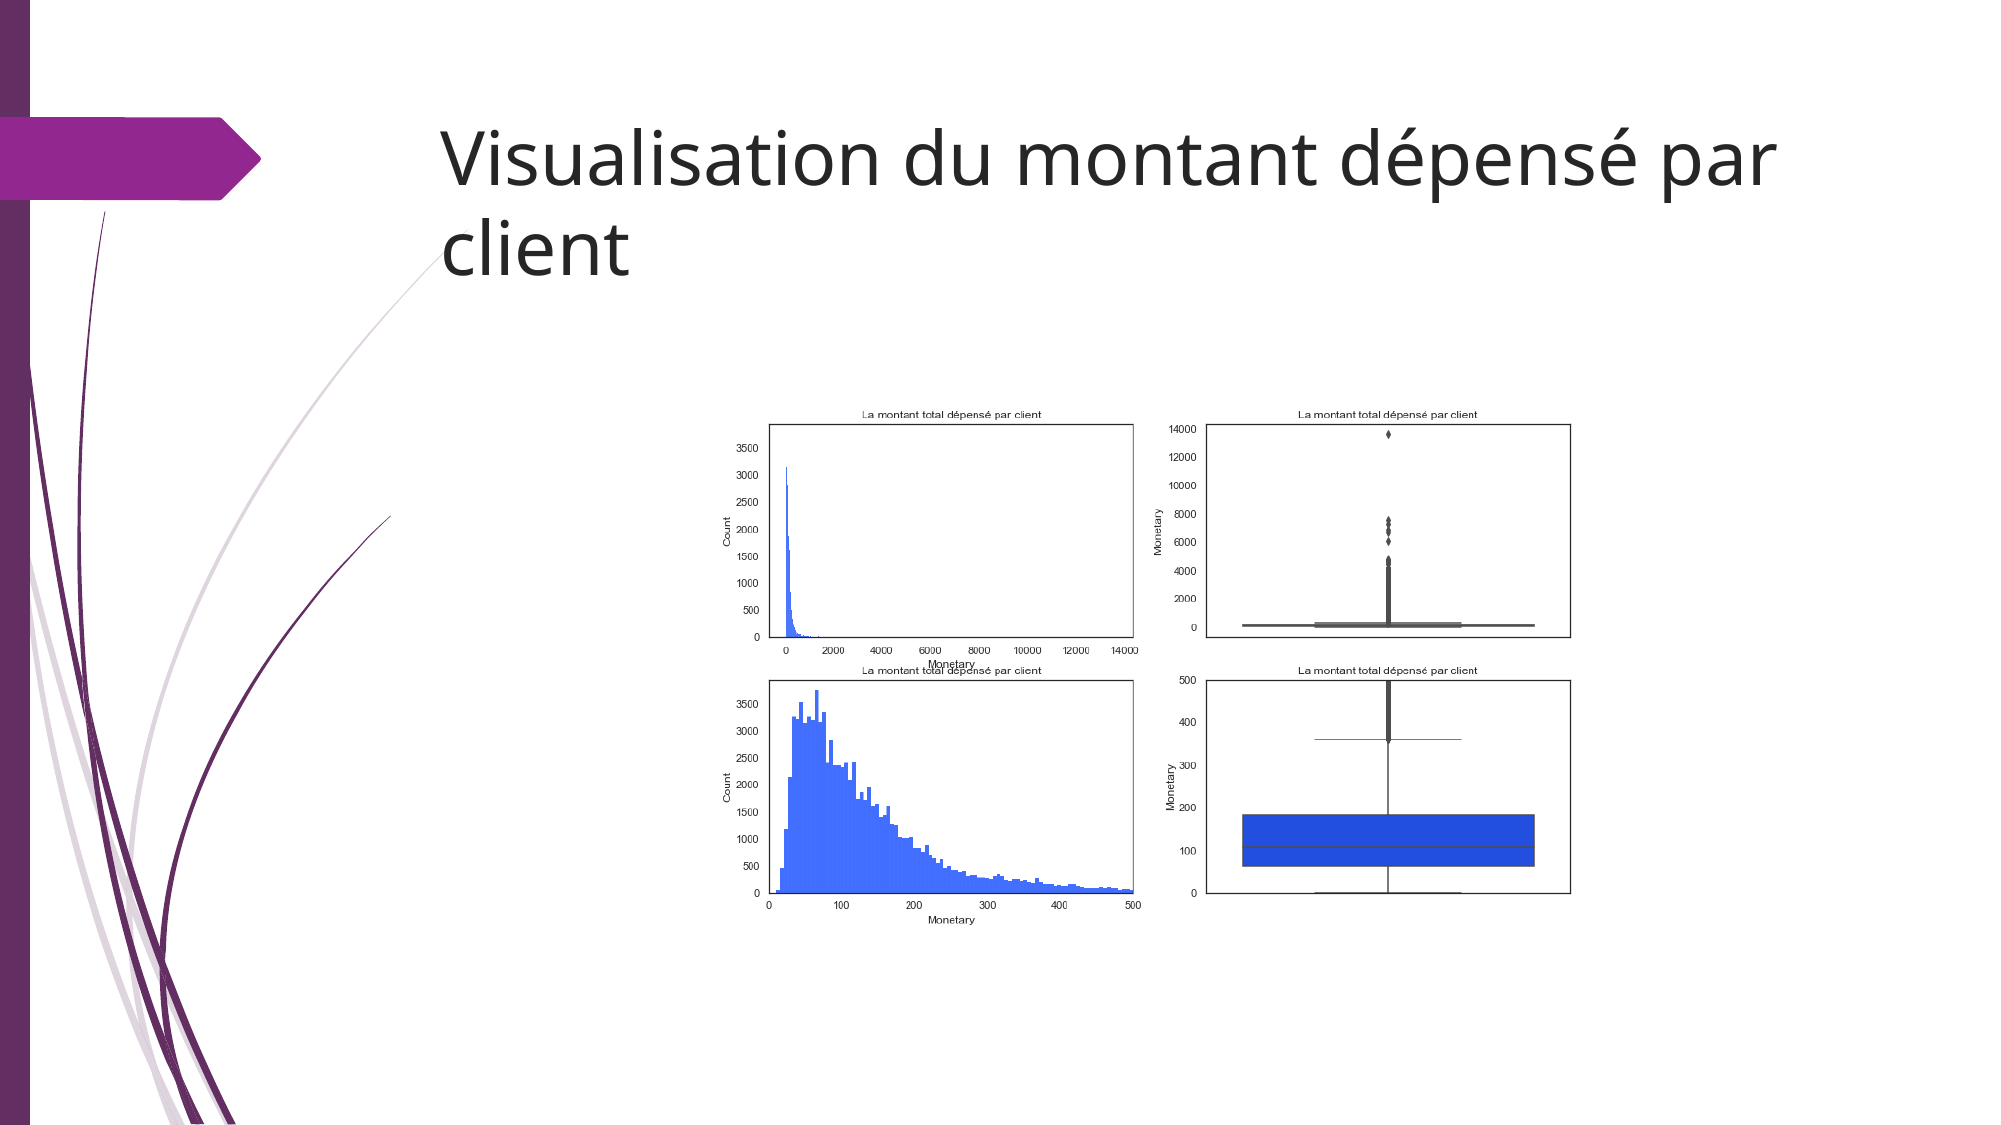

# Visualisation du montant dépensé par client